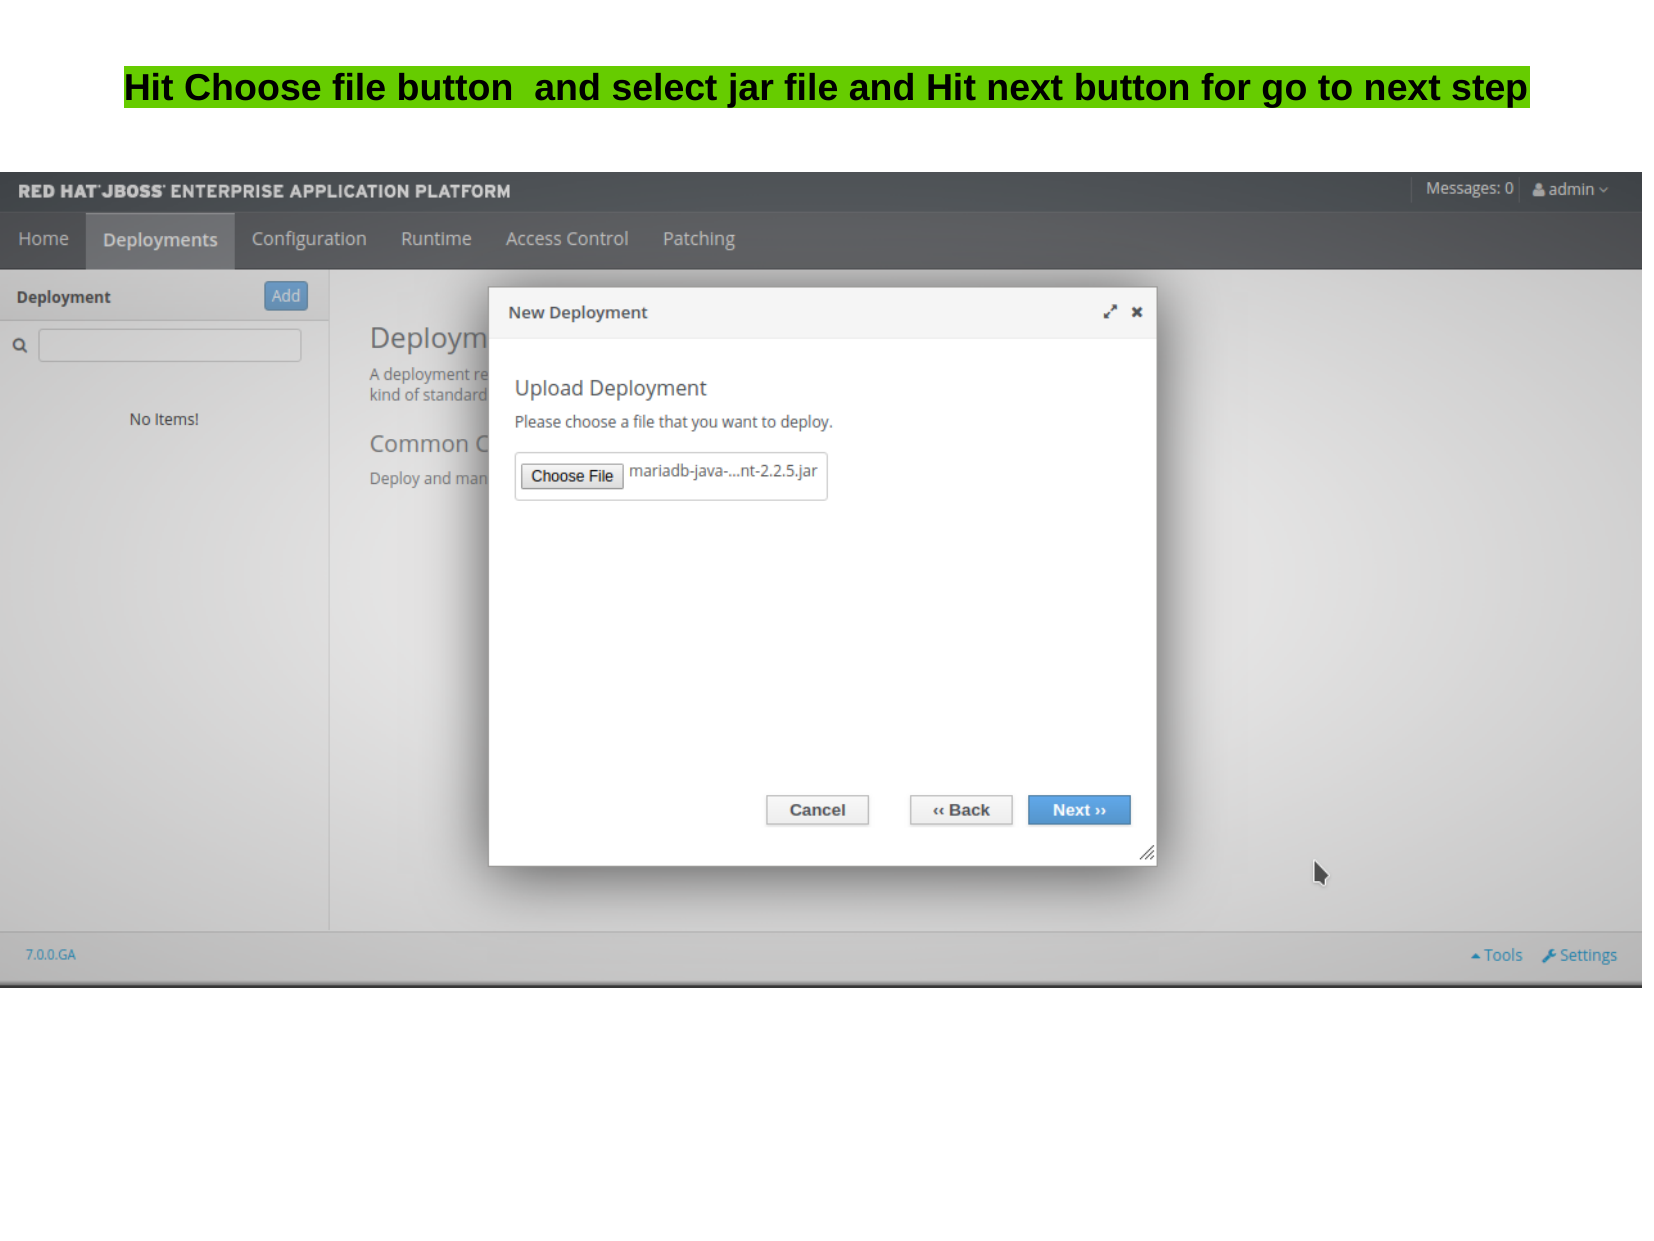

Hit Choose file button and select jar file and Hit next button for go to next step